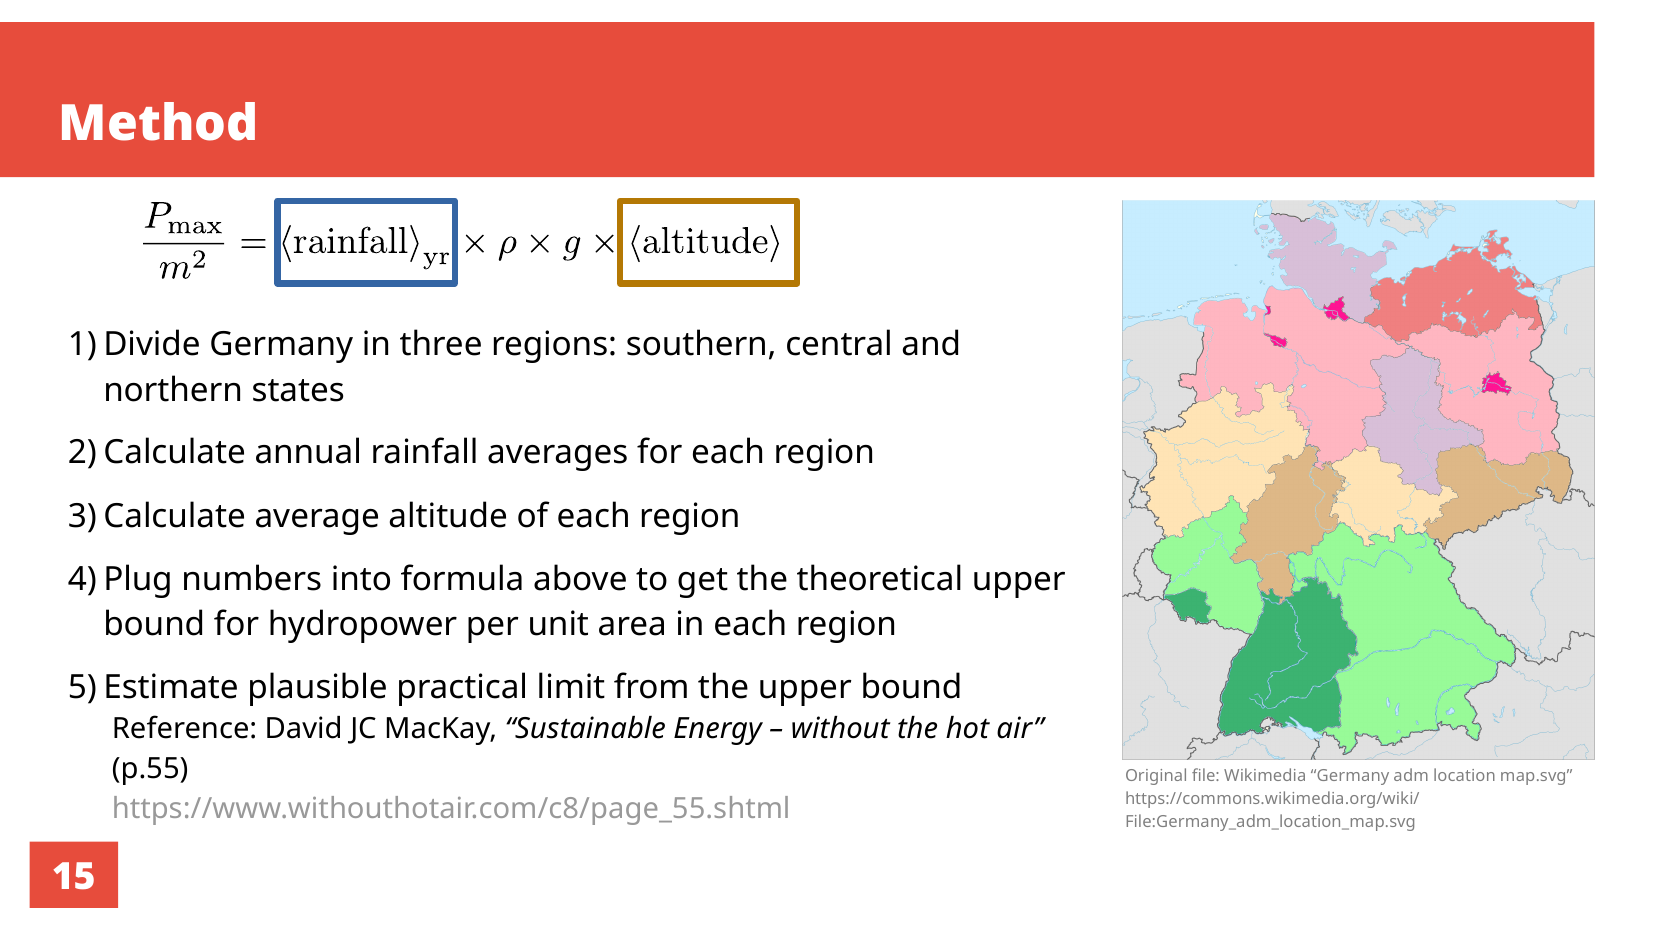

# Method
Original file: Wikimedia “Germany adm location map.svg”
https://commons.wikimedia.org/wiki/File:Germany_adm_location_map.svg
Divide Germany in three regions: southern, central and northern states
Calculate annual rainfall averages for each region
Calculate average altitude of each region
Plug numbers into formula above to get the theoretical upper bound for hydropower per unit area in each region
Estimate plausible practical limit from the upper bound
Reference: David JC MacKay, “Sustainable Energy – without the hot air” (p.55)
https://www.withouthotair.com/c8/page_55.shtml
15